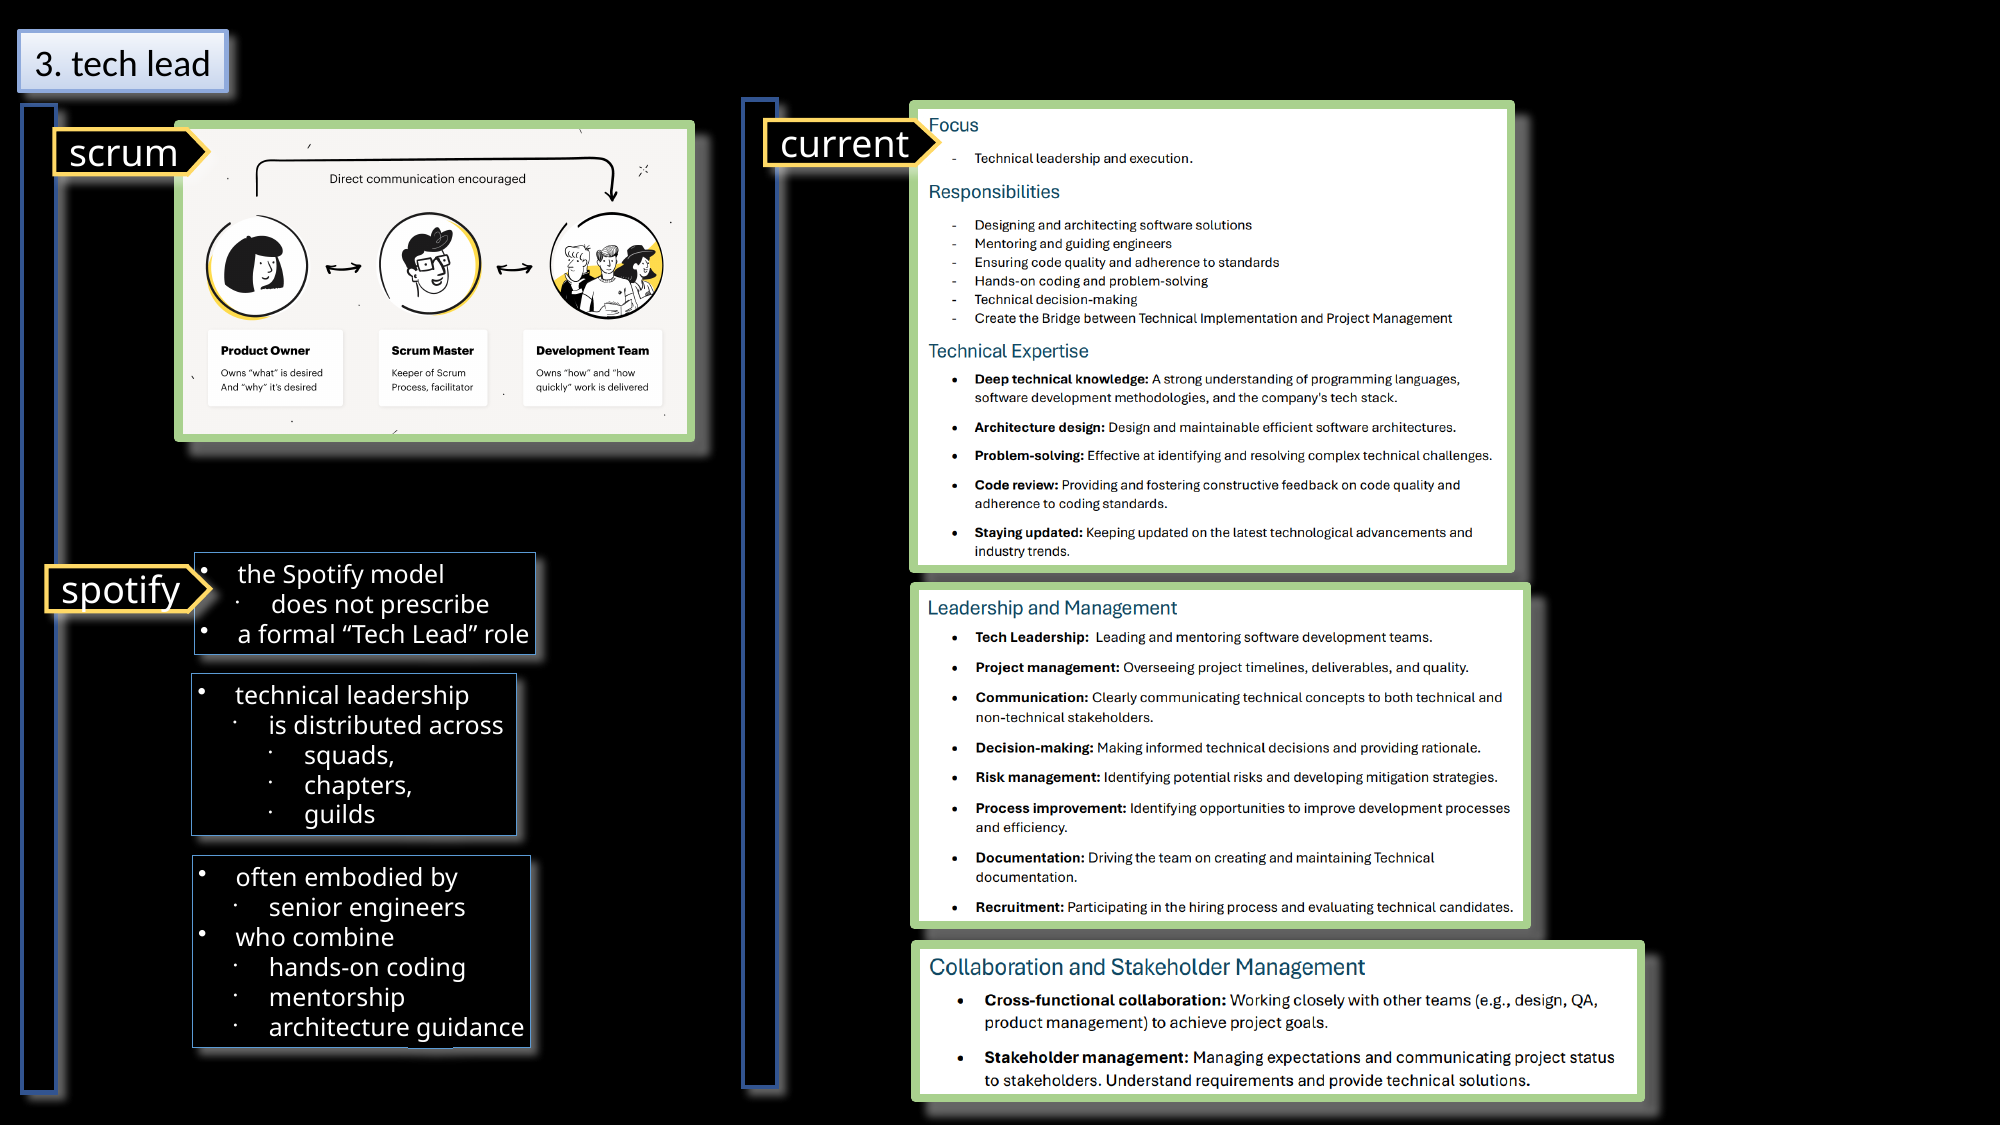

# 3. tech lead
current
scrum
the Spotify model
does not prescribe
a formal “Tech Lead” role
spotify
technical leadership
is distributed across
squads,
chapters,
guilds
often embodied by
senior engineers
who combine
hands-on coding
mentorship
architecture guidance